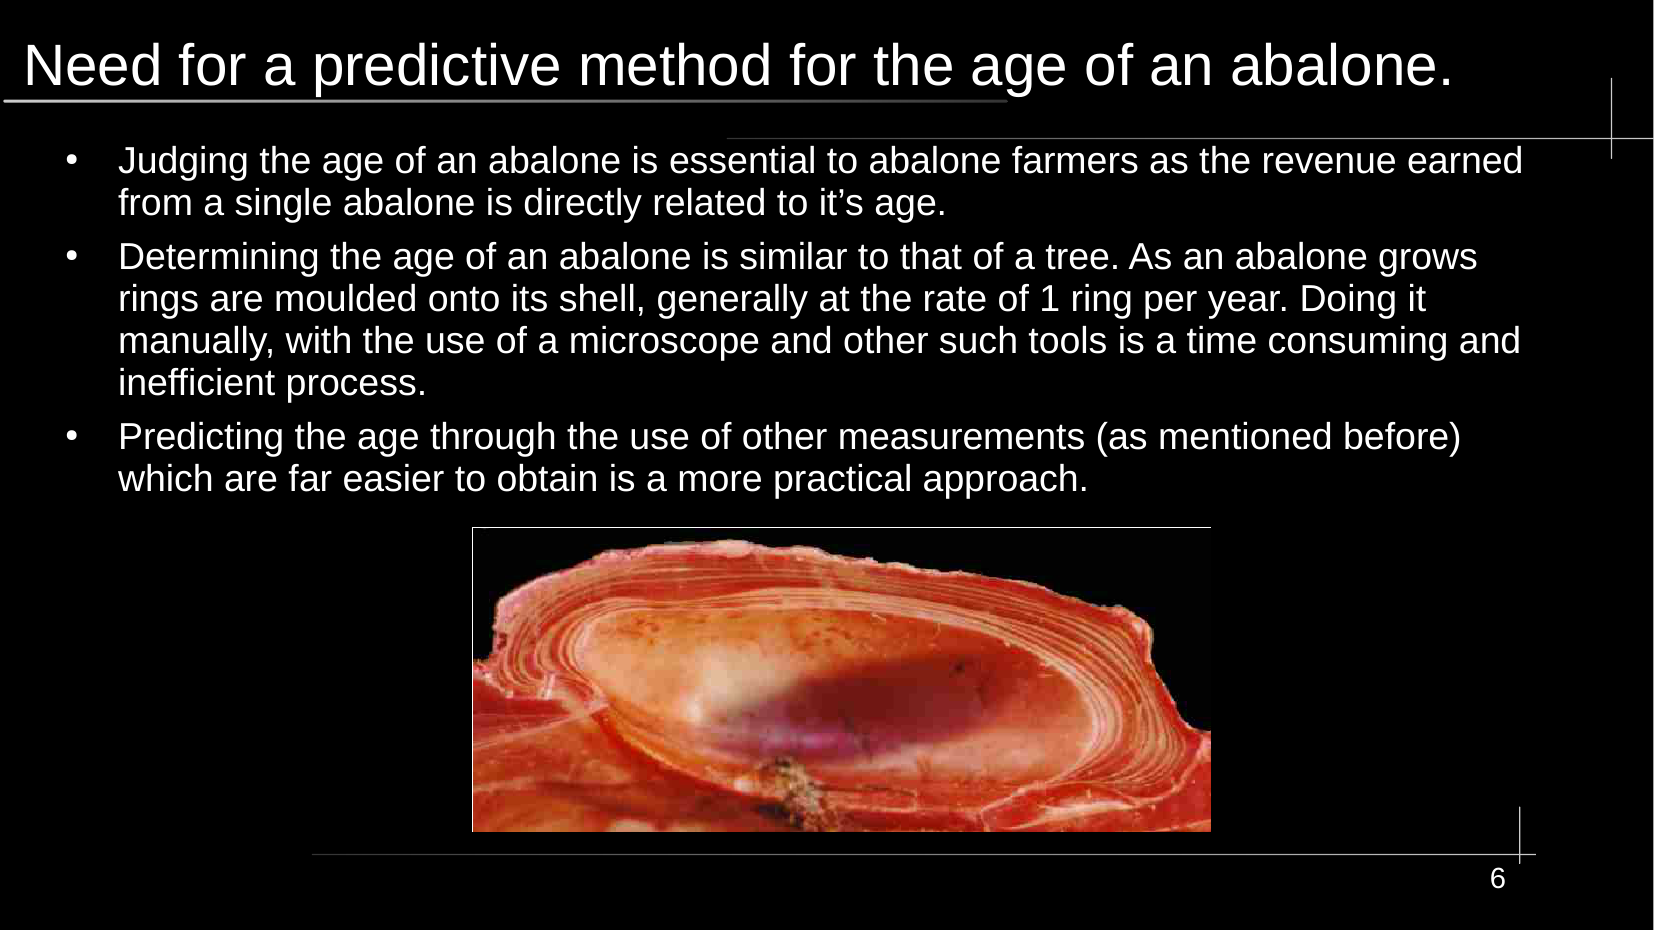

# Need for a predictive method for the age of an abalone.
Judging the age of an abalone is essential to abalone farmers as the revenue earned from a single abalone is directly related to it’s age.
Determining the age of an abalone is similar to that of a tree. As an abalone grows rings are moulded onto its shell, generally at the rate of 1 ring per year. Doing it manually, with the use of a microscope and other such tools is a time consuming and inefficient process.
Predicting the age through the use of other measurements (as mentioned before) which are far easier to obtain is a more practical approach.
6